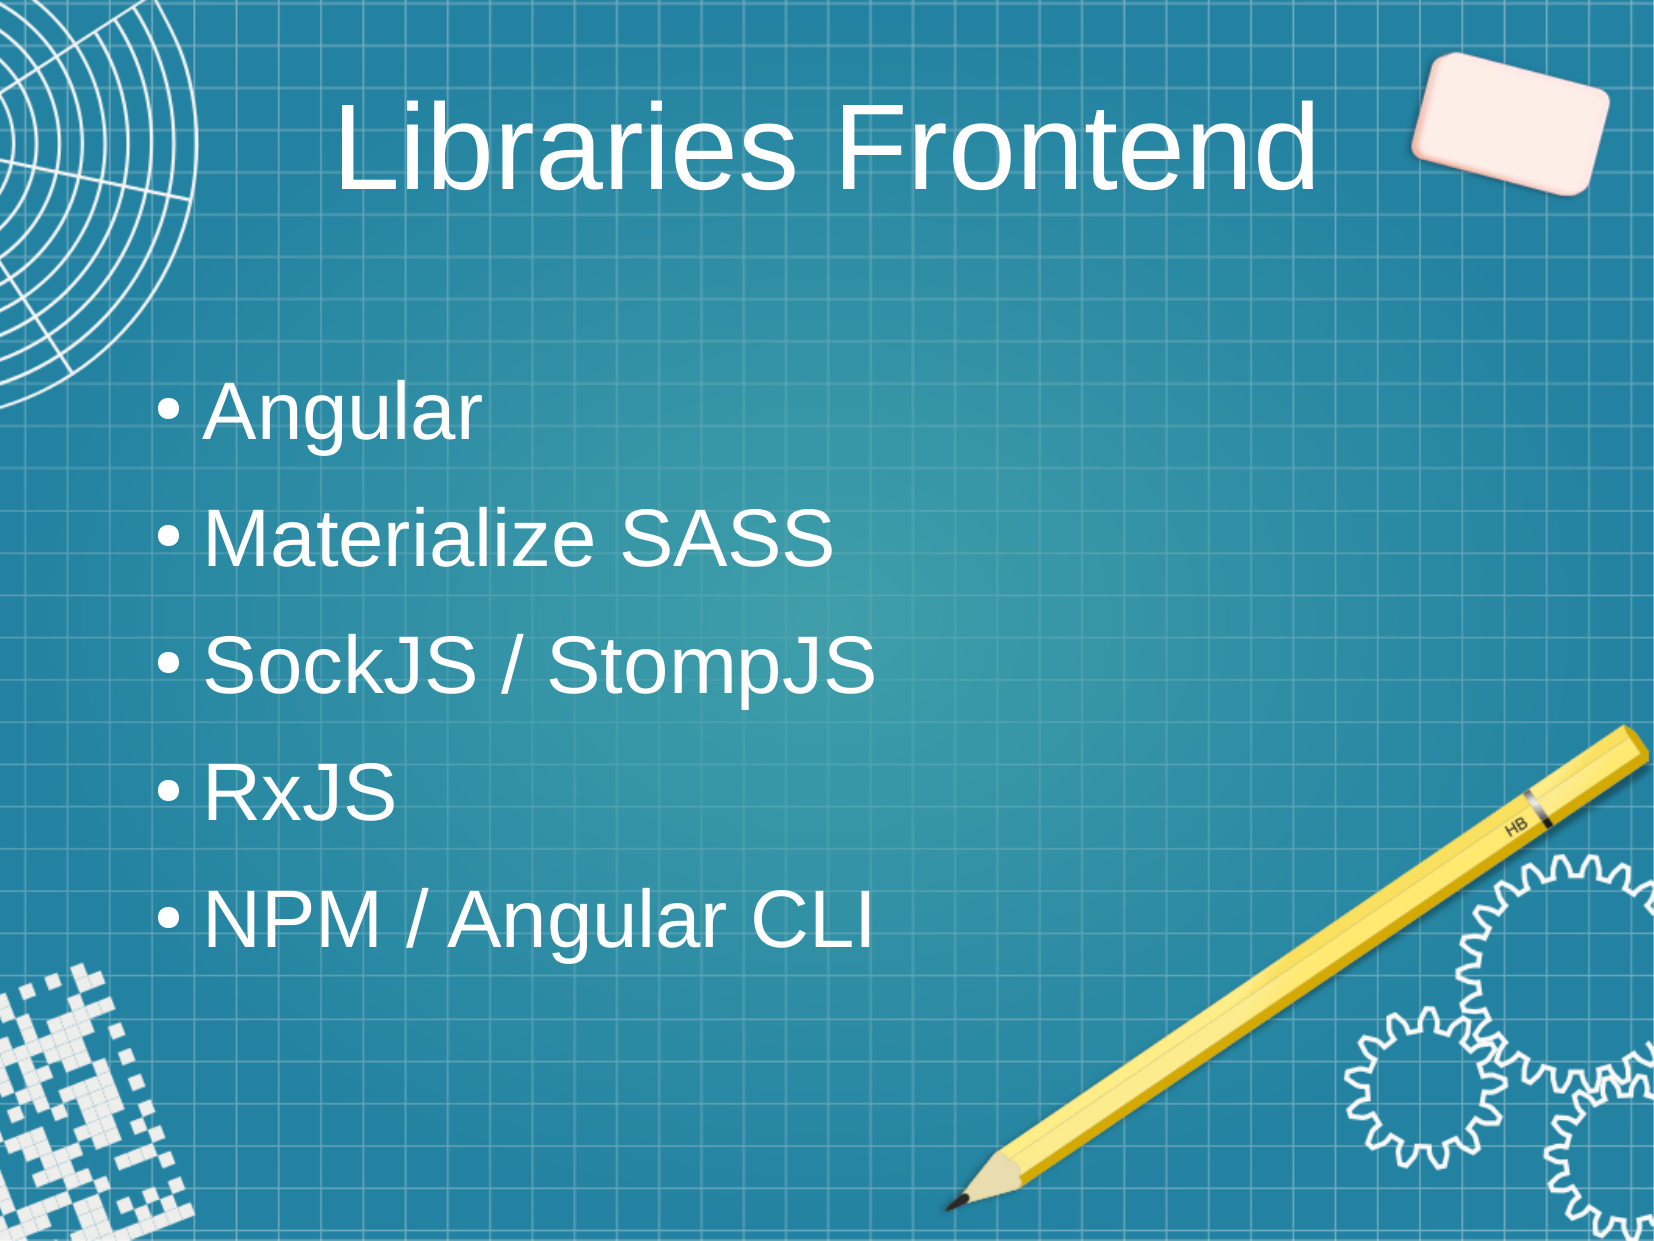

# Libraries Frontend
Angular
Materialize SASS
SockJS / StompJS
RxJS
NPM / Angular CLI